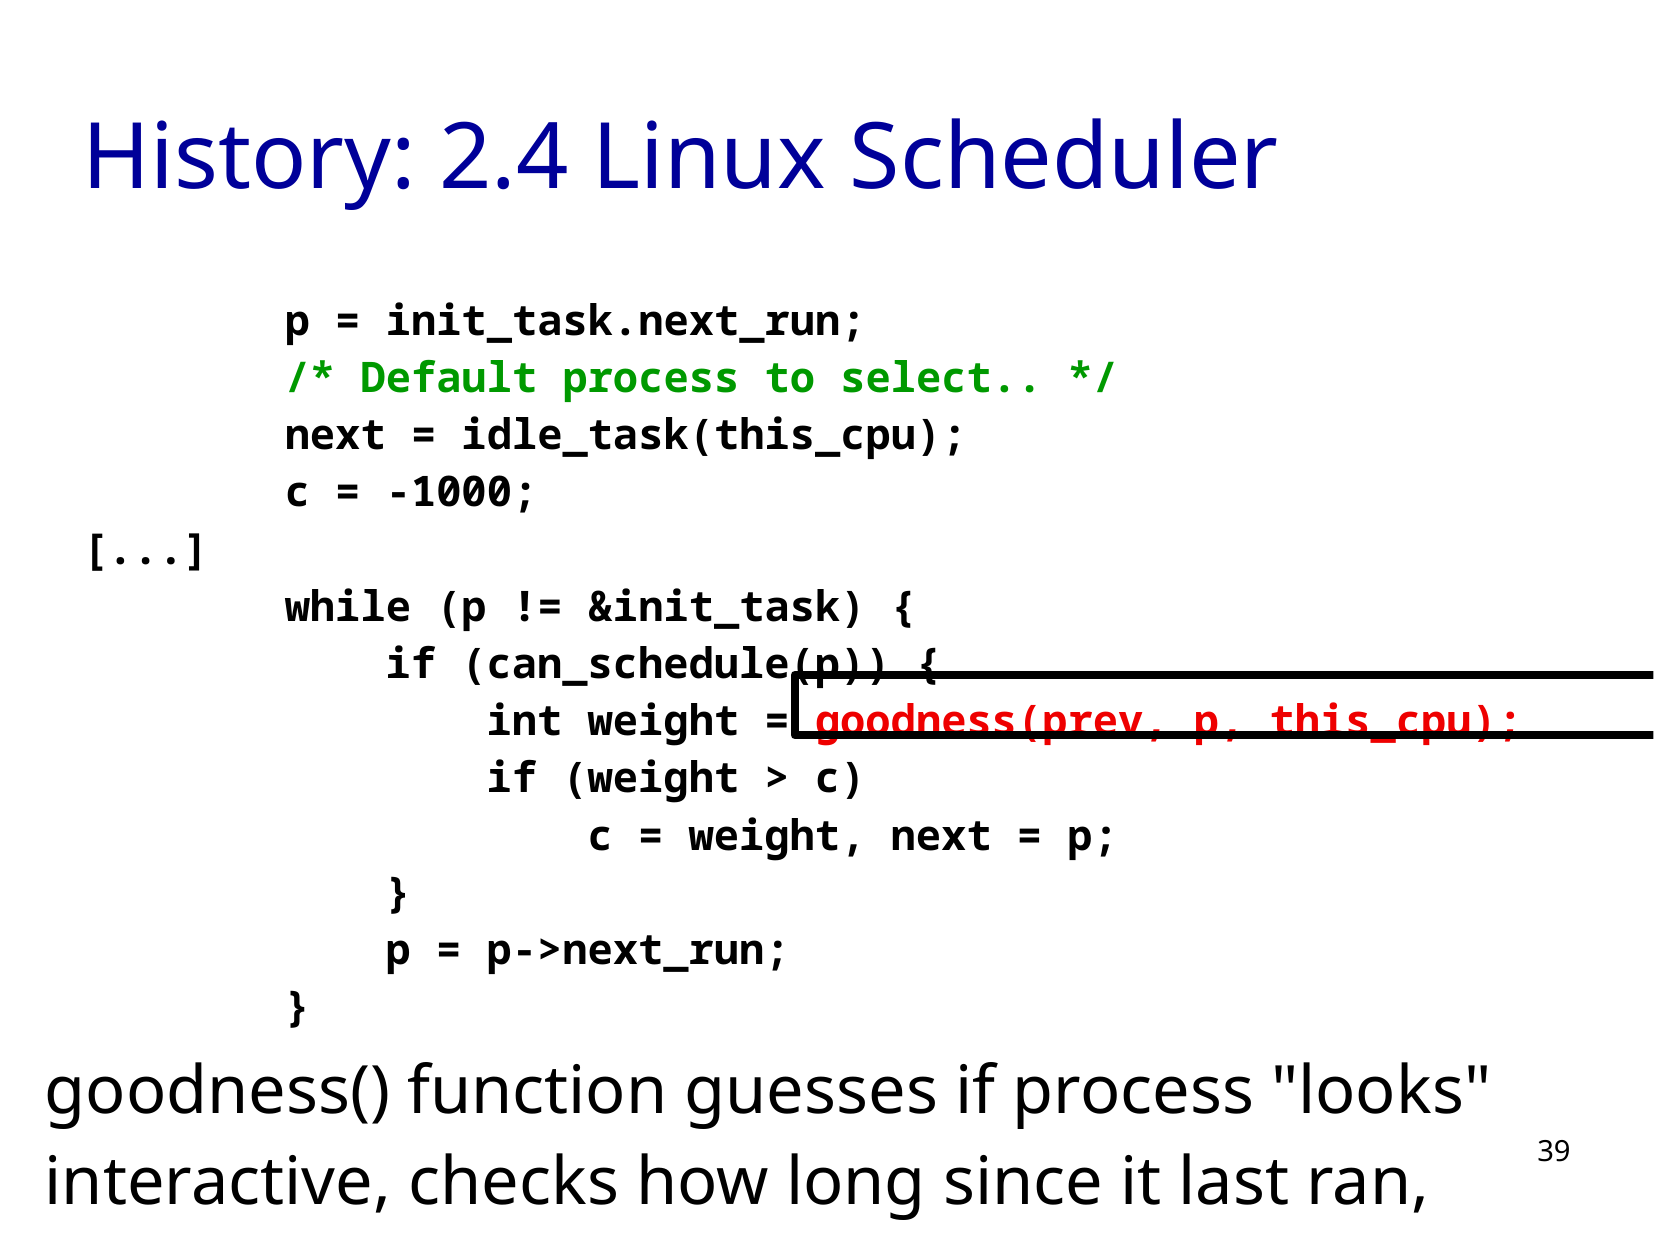

# History: 2.4 Linux Scheduler
 p = init_task.next_run;
 /* Default process to select.. */
 next = idle_task(this_cpu);
 c = -1000;
[...]
 while (p != &init_task) {
 if (can_schedule(p)) {
 int weight = goodness(prev, p, this_cpu);
 if (weight > c)
 c = weight, next = p;
 }
 p = p->next_run;
 }
goodness() function guesses if process "looks" interactive, checks how long since it last ran, etc.,
39